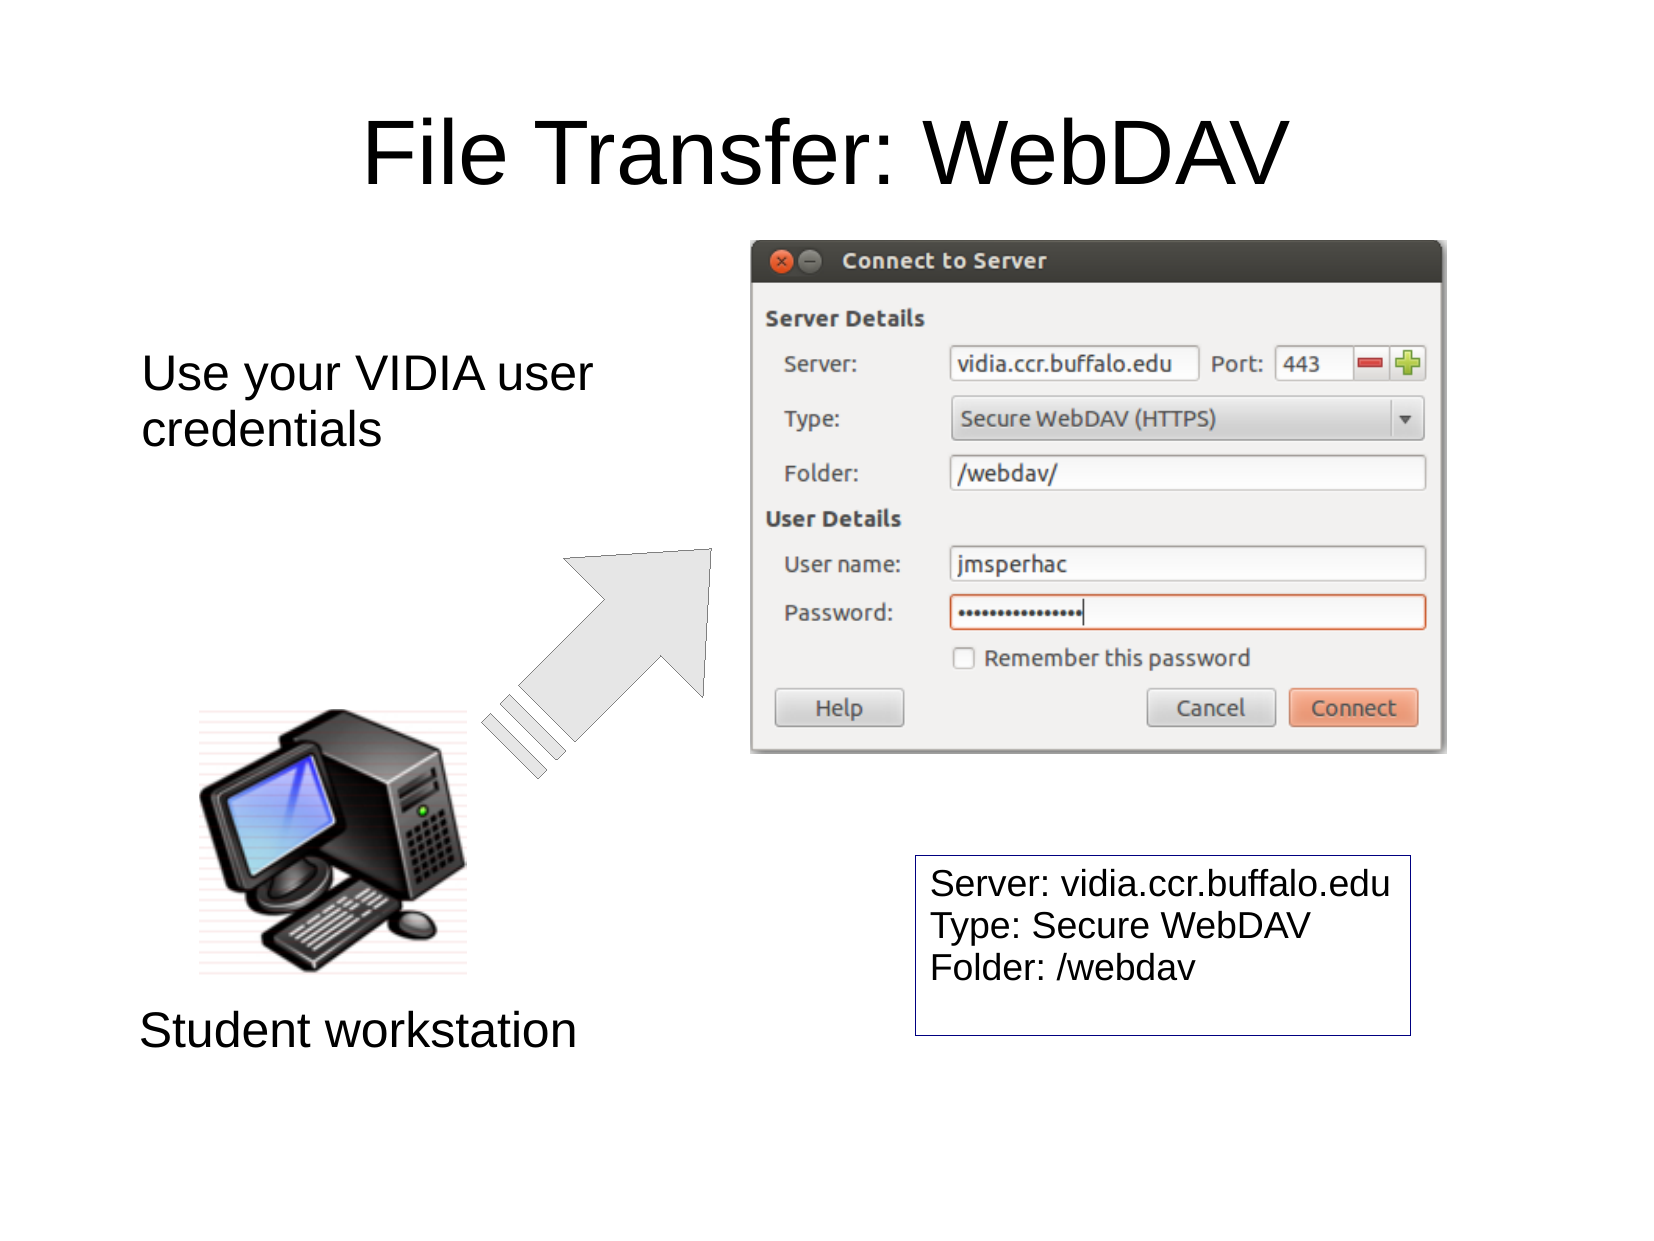

# File Transfer: WebDAV
Use your VIDIA user credentials
Server: vidia.ccr.buffalo.edu
Type: Secure WebDAV
Folder: /webdav
Student workstation